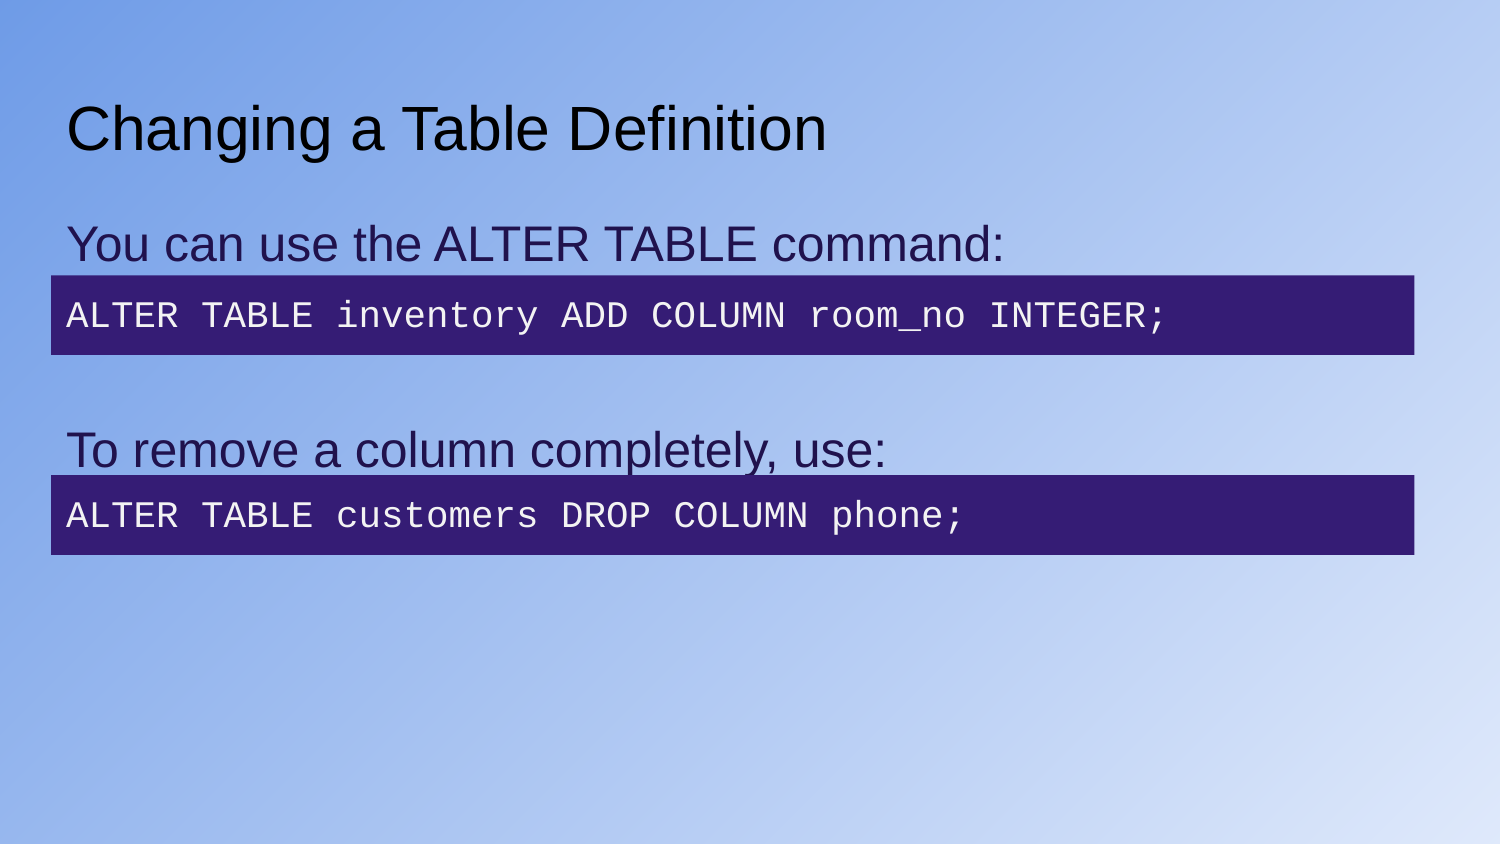

# Changing a Table Definition
You can use the ALTER TABLE command:
To remove a column completely, use:
ALTER TABLE inventory ADD COLUMN room_no INTEGER;
ALTER TABLE customers DROP COLUMN phone;